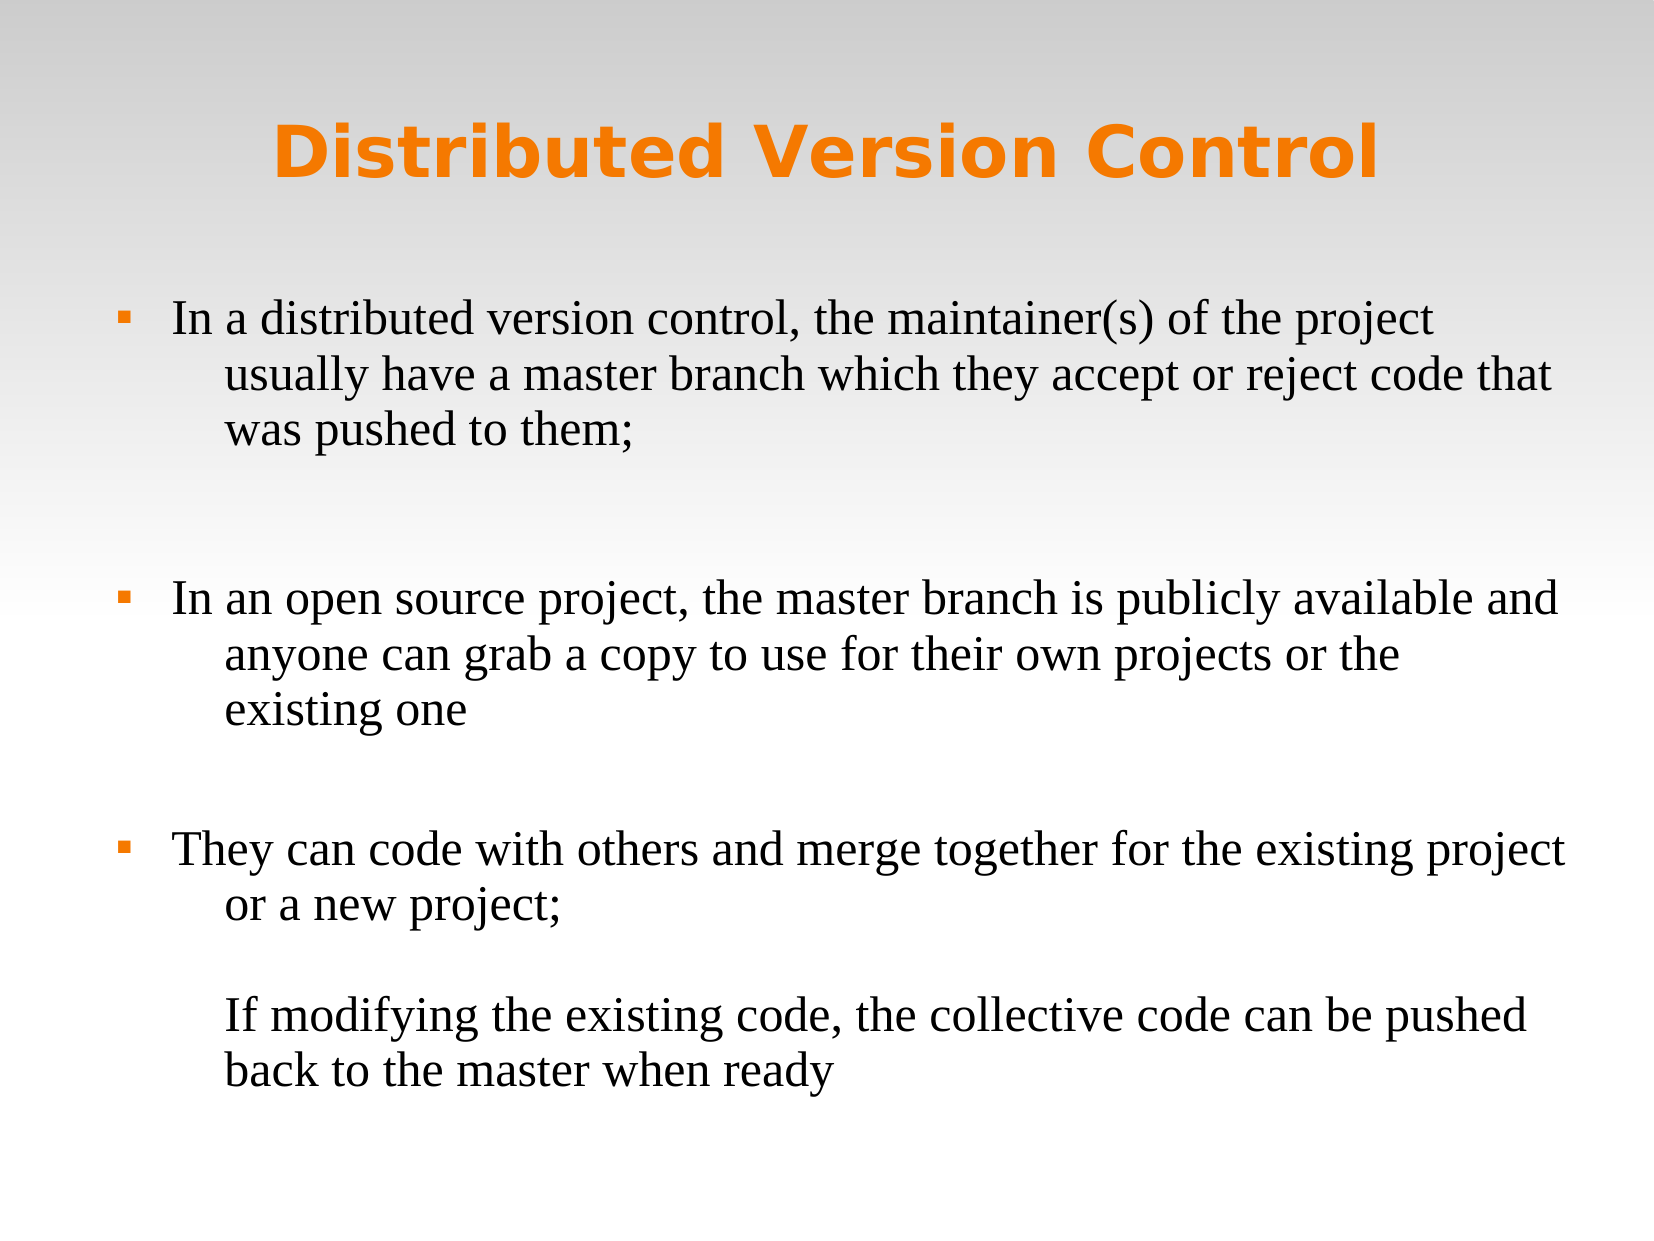

# Distributed Version Control
In a distributed version control, the maintainer(s) of the project usually have a master branch which they accept or reject code that was pushed to them;
In an open source project, the master branch is publicly available and anyone can grab a copy to use for their own projects or the existing one
They can code with others and merge together for the existing project or a new project;
If modifying the existing code, the collective code can be pushed back to the master when ready